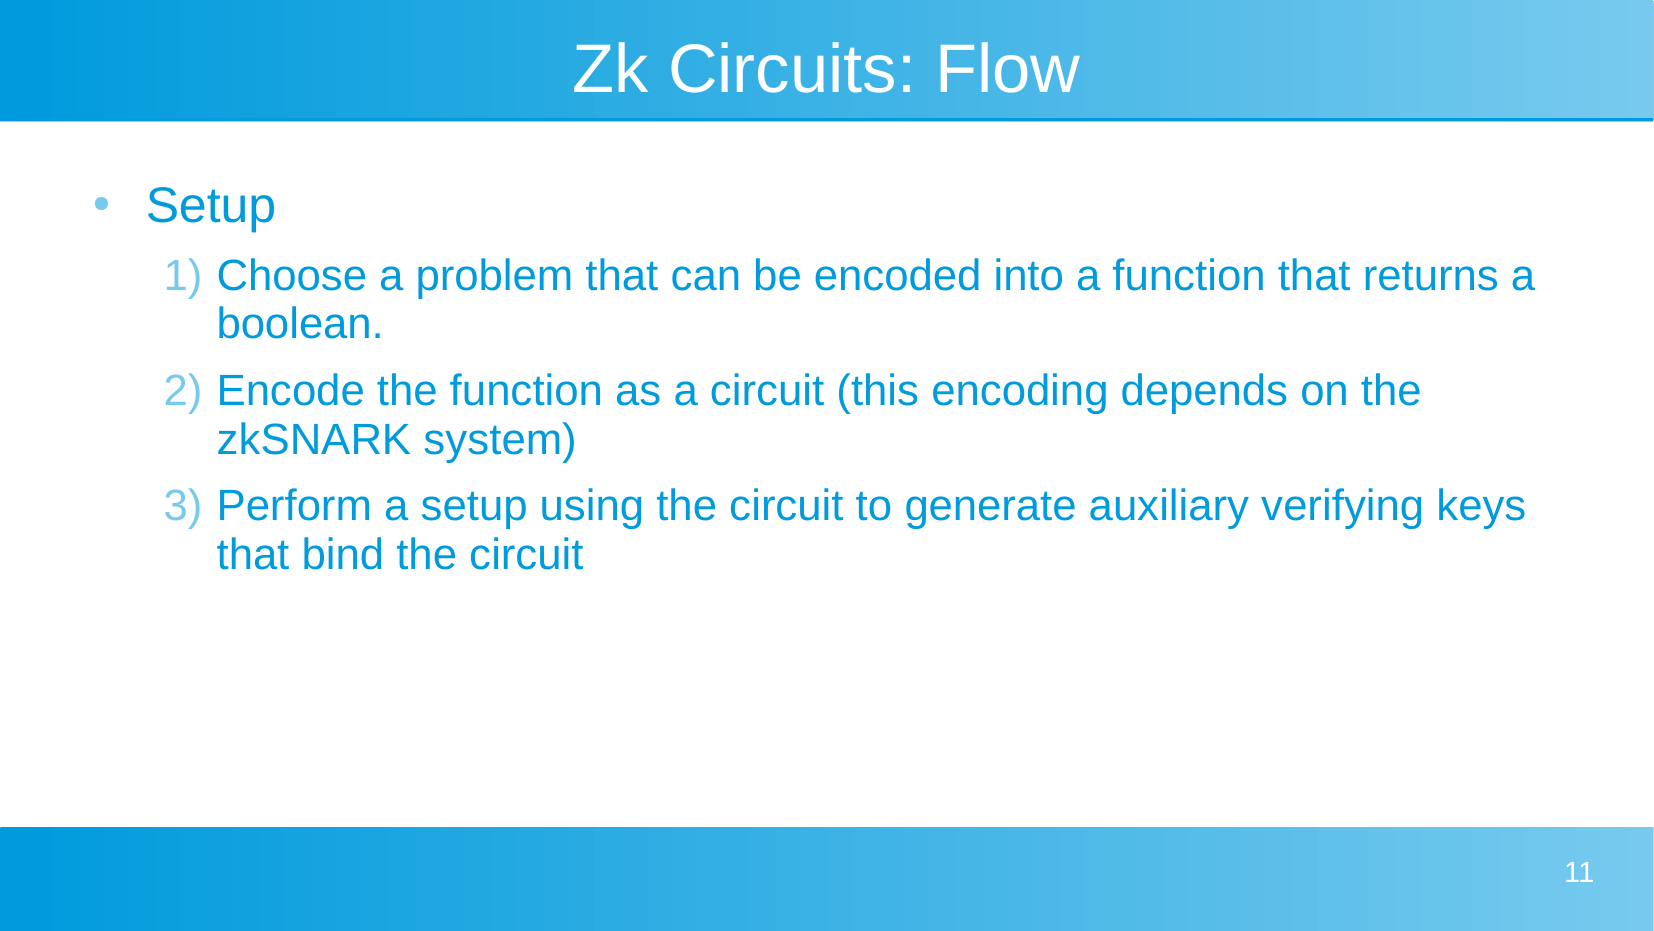

# Zk Circuits: Flow
Setup
Choose a problem that can be encoded into a function that returns a boolean.
Encode the function as a circuit (this encoding depends on the zkSNARK system)
Perform a setup using the circuit to generate auxiliary verifying keys that bind the circuit
11